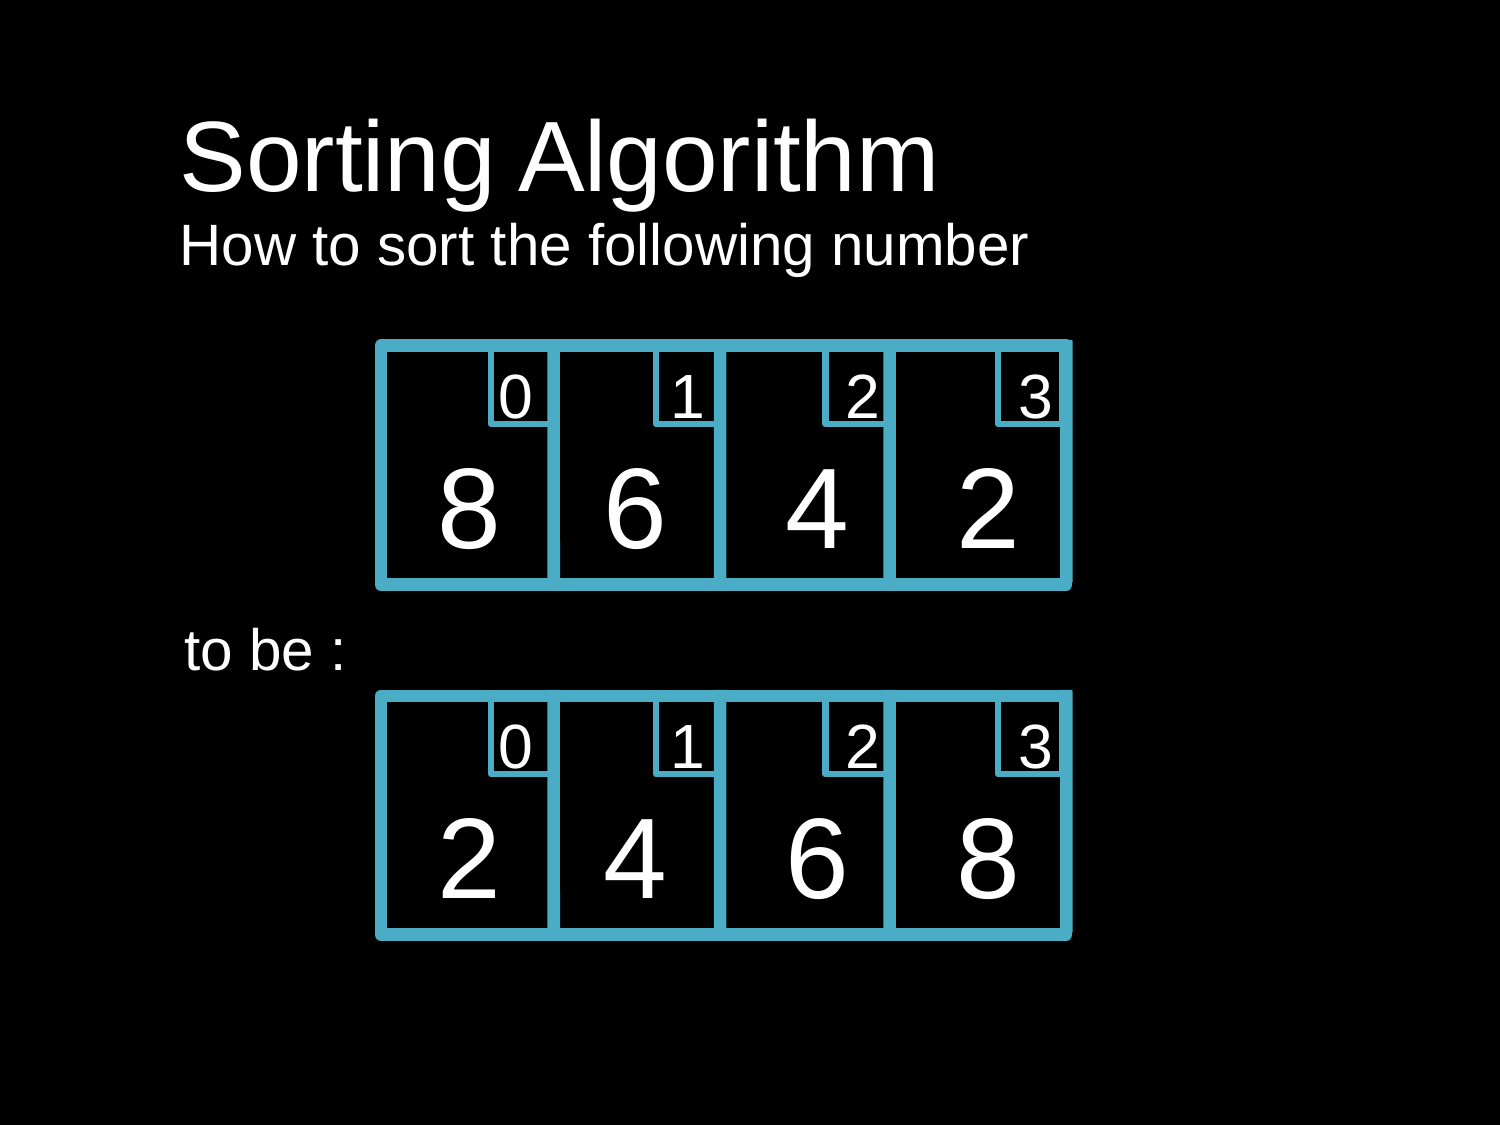

Sorting Algorithm
How to sort the following number
0
1
2
3
8
6
4
2
to be :
0
1
2
3
2
4
6
8